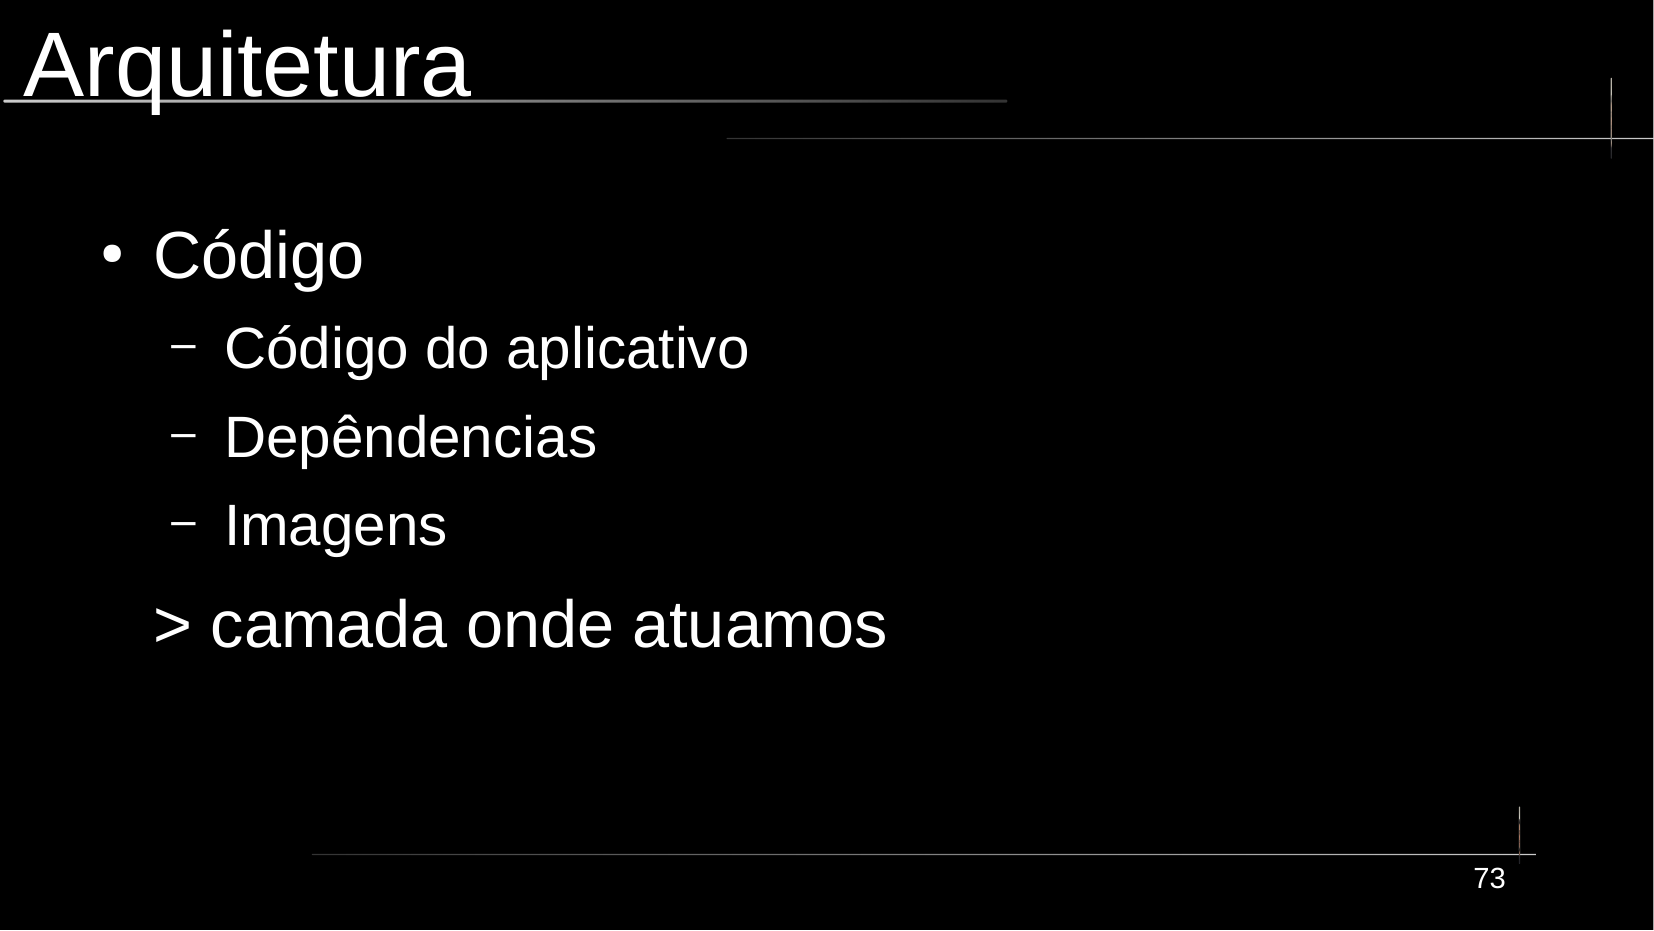

# Arquitetura
Código
Código do aplicativo
Depêndencias
Imagens
> camada onde atuamos
73